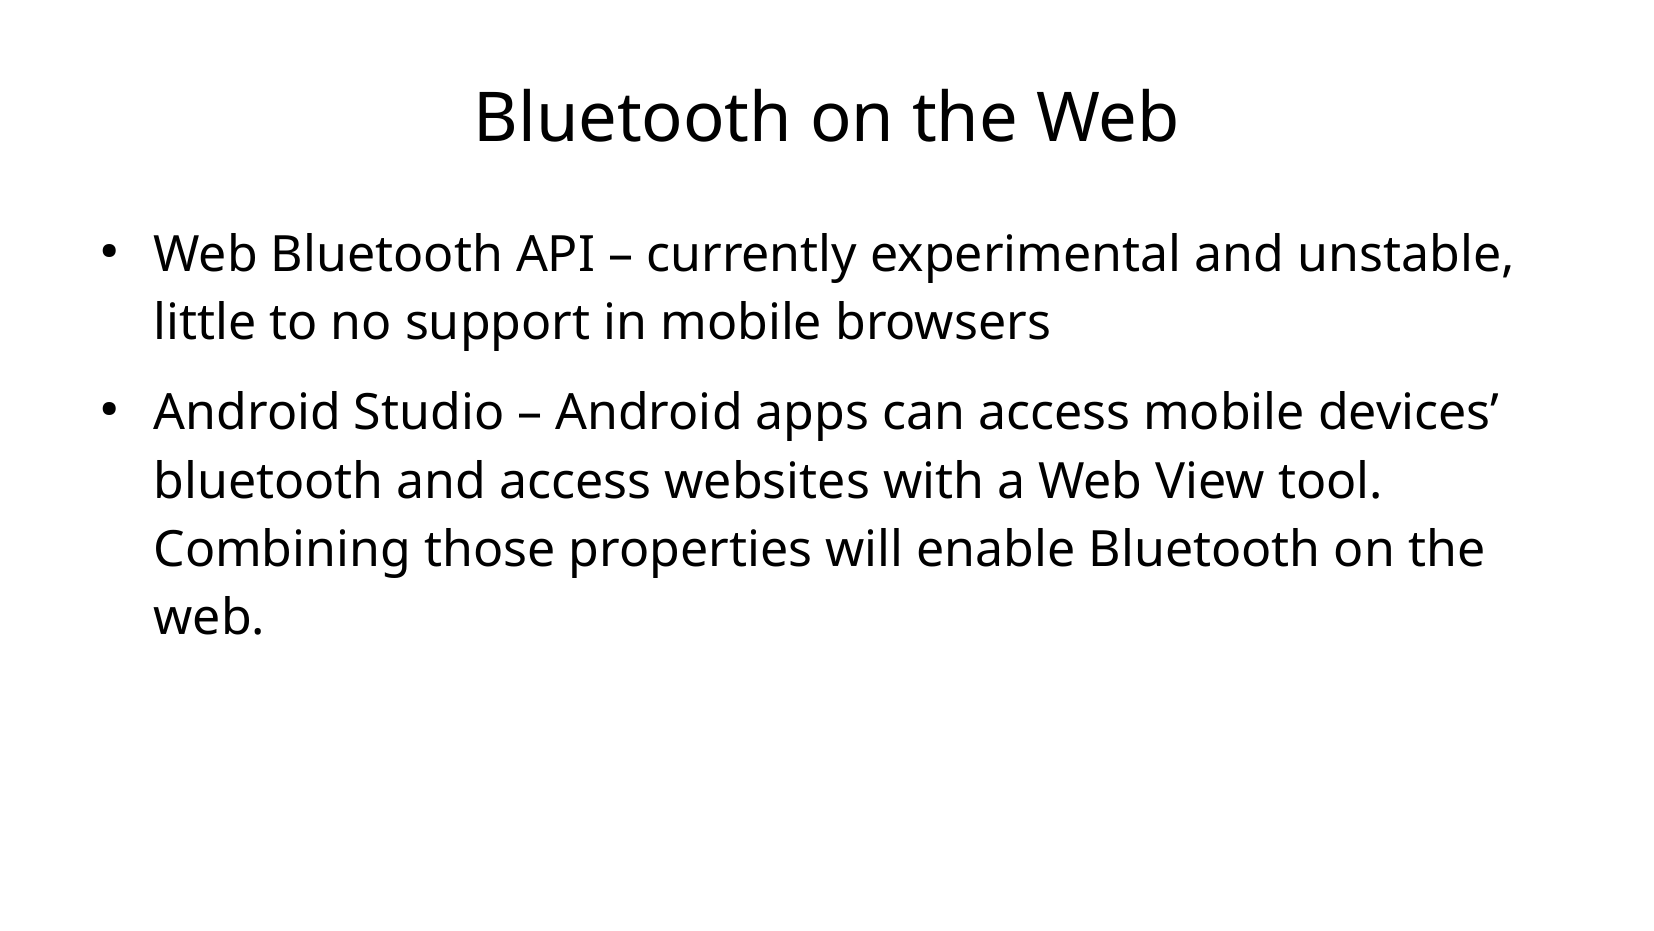

# Bluetooth on the Web
Web Bluetooth API – currently experimental and unstable, little to no support in mobile browsers
Android Studio – Android apps can access mobile devices’ bluetooth and access websites with a Web View tool. Combining those properties will enable Bluetooth on the web.